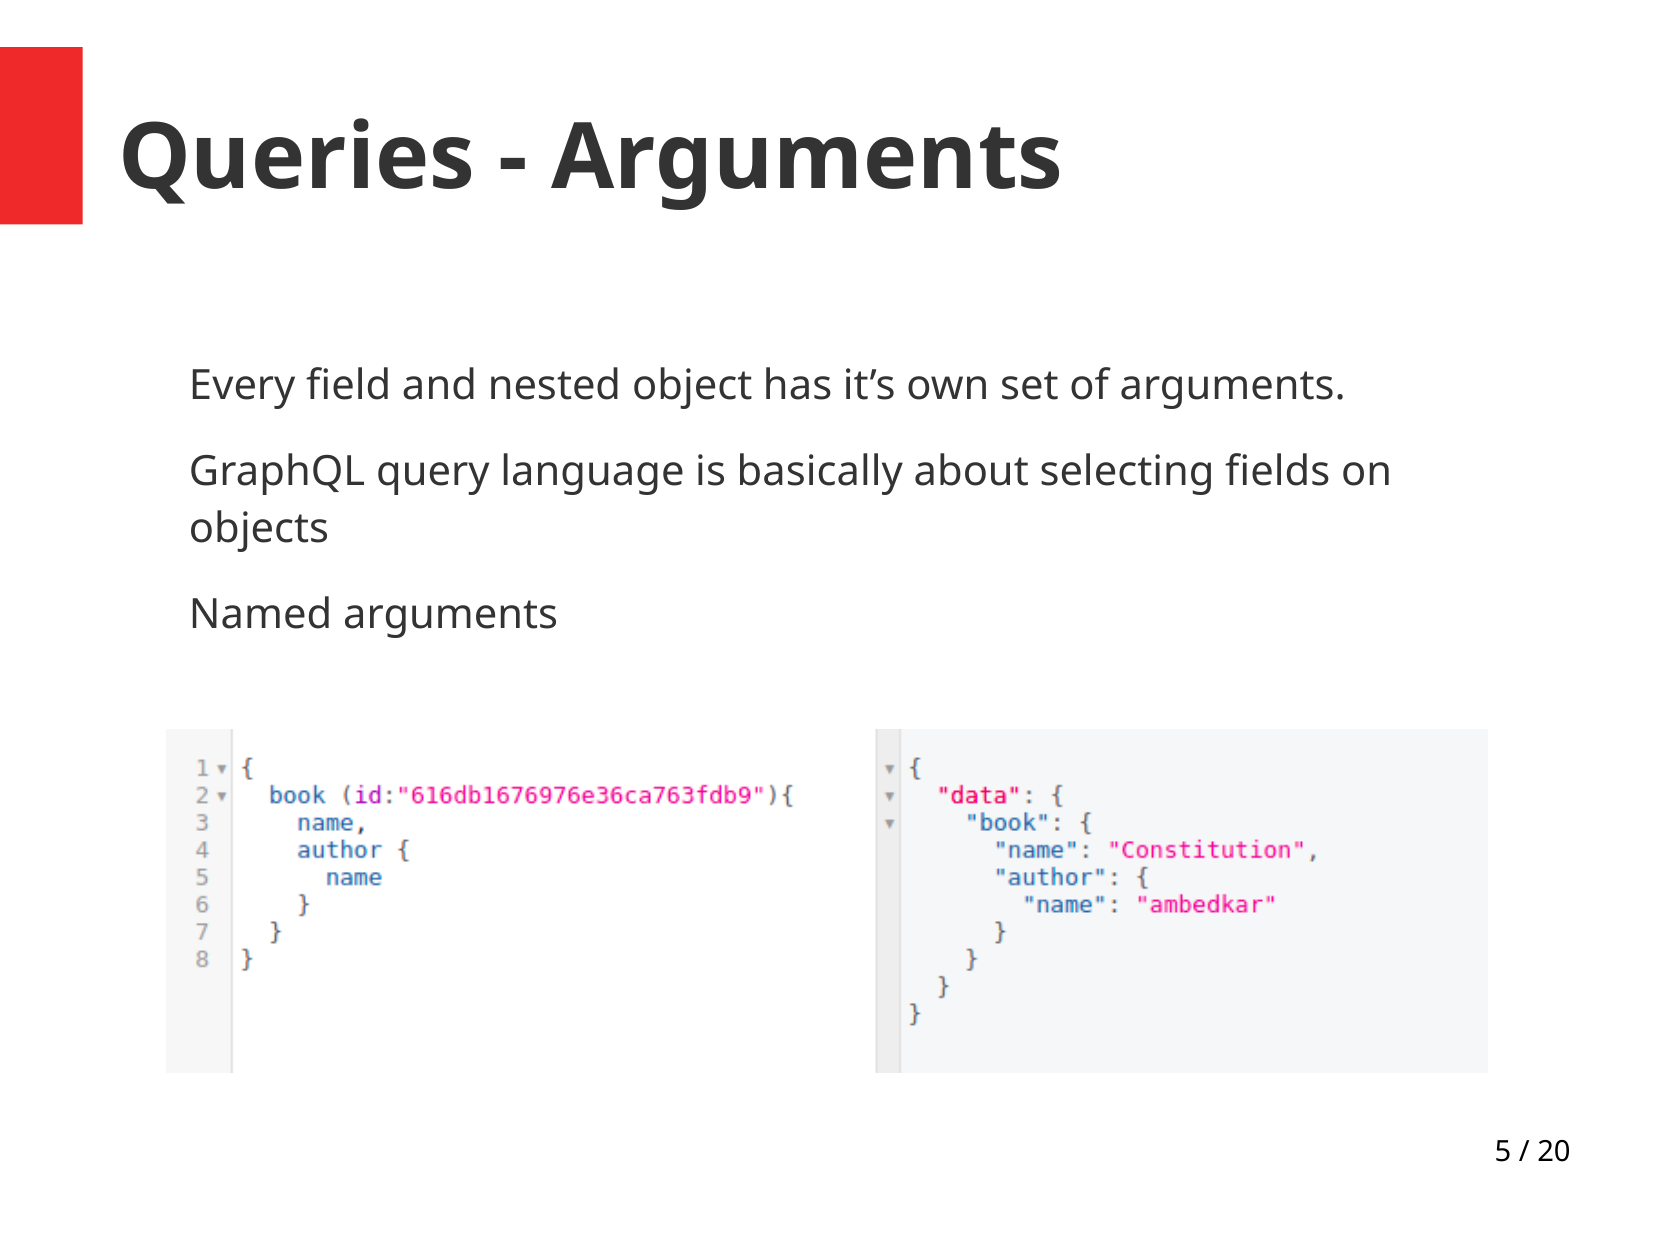

# Queries - Arguments
Every field and nested object has it’s own set of arguments.
GraphQL query language is basically about selecting fields on objects
Named arguments
5